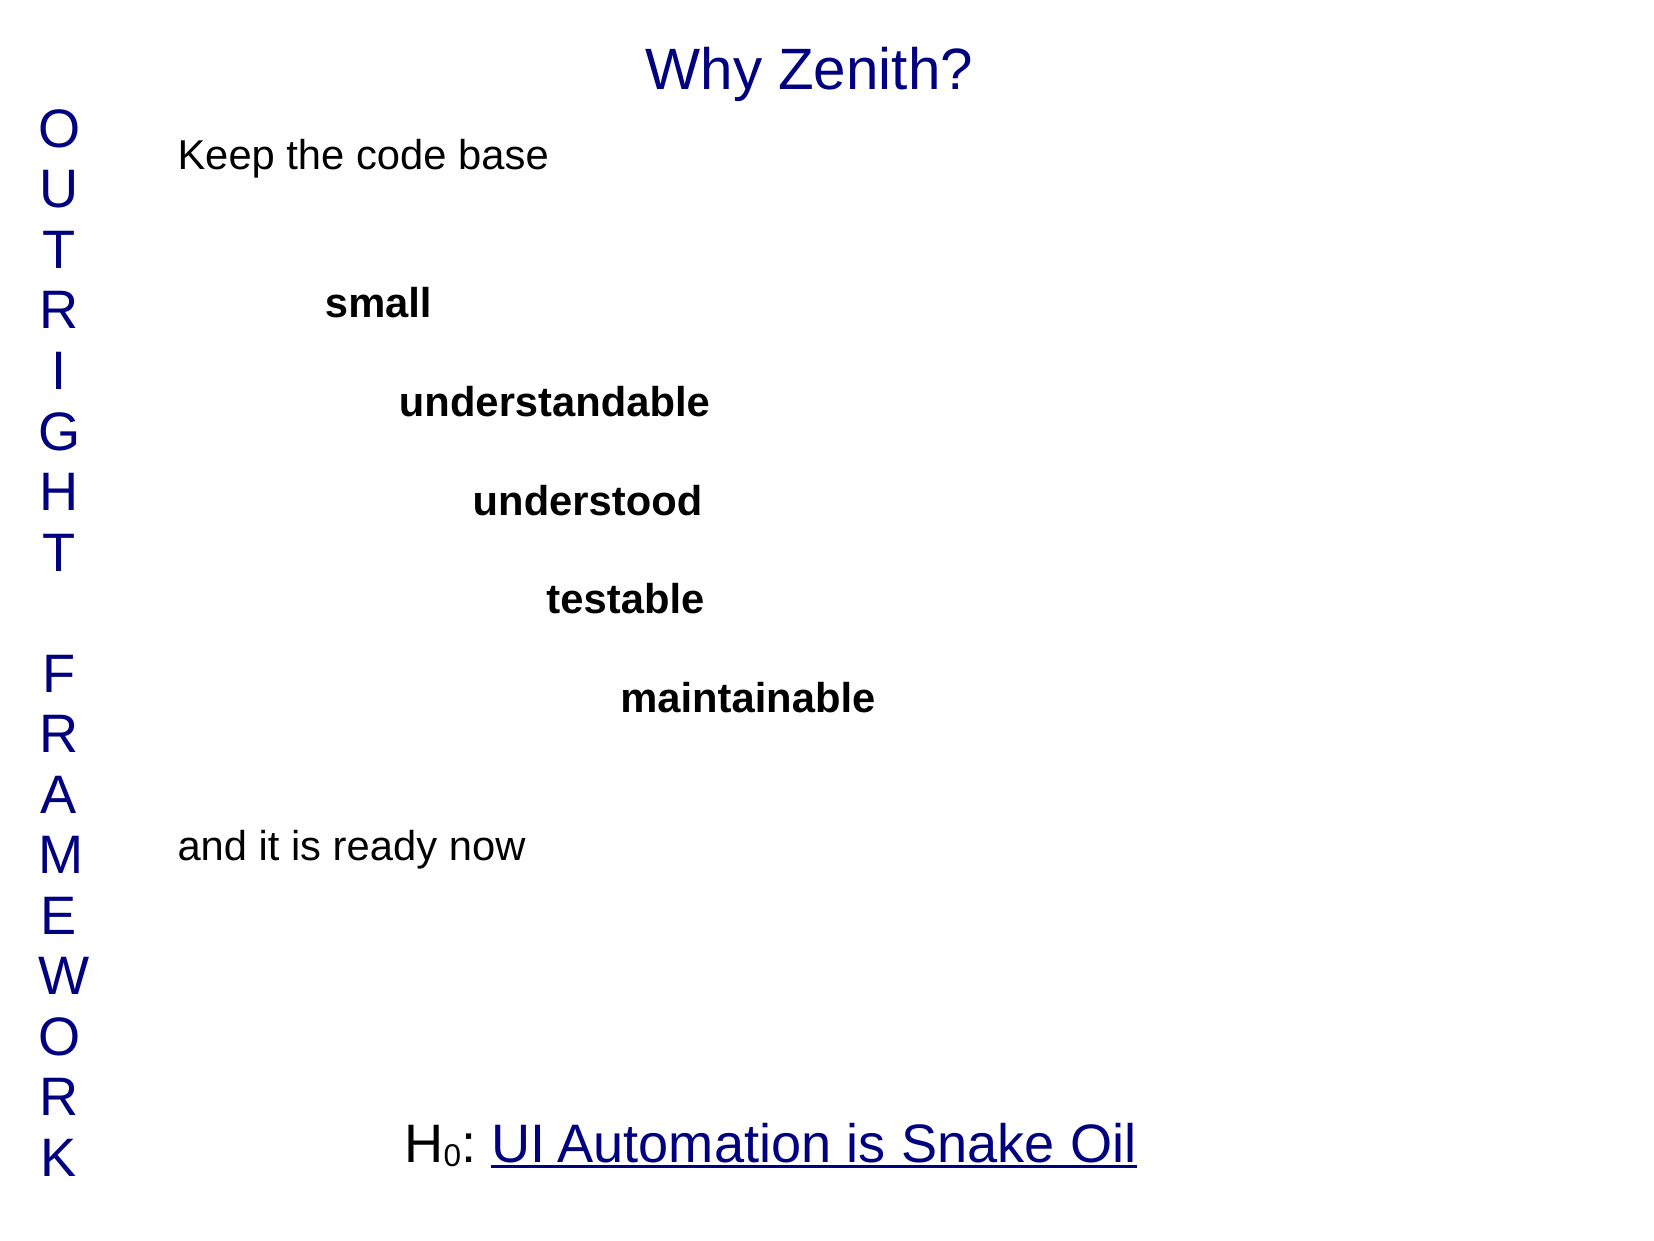

Why Zenith?
OUTRIGHT FRAMEWORK
Keep the code base
		small
			understandable
				understood
					testable
						maintainable
and it is ready now
H0: UI Automation is Snake Oil